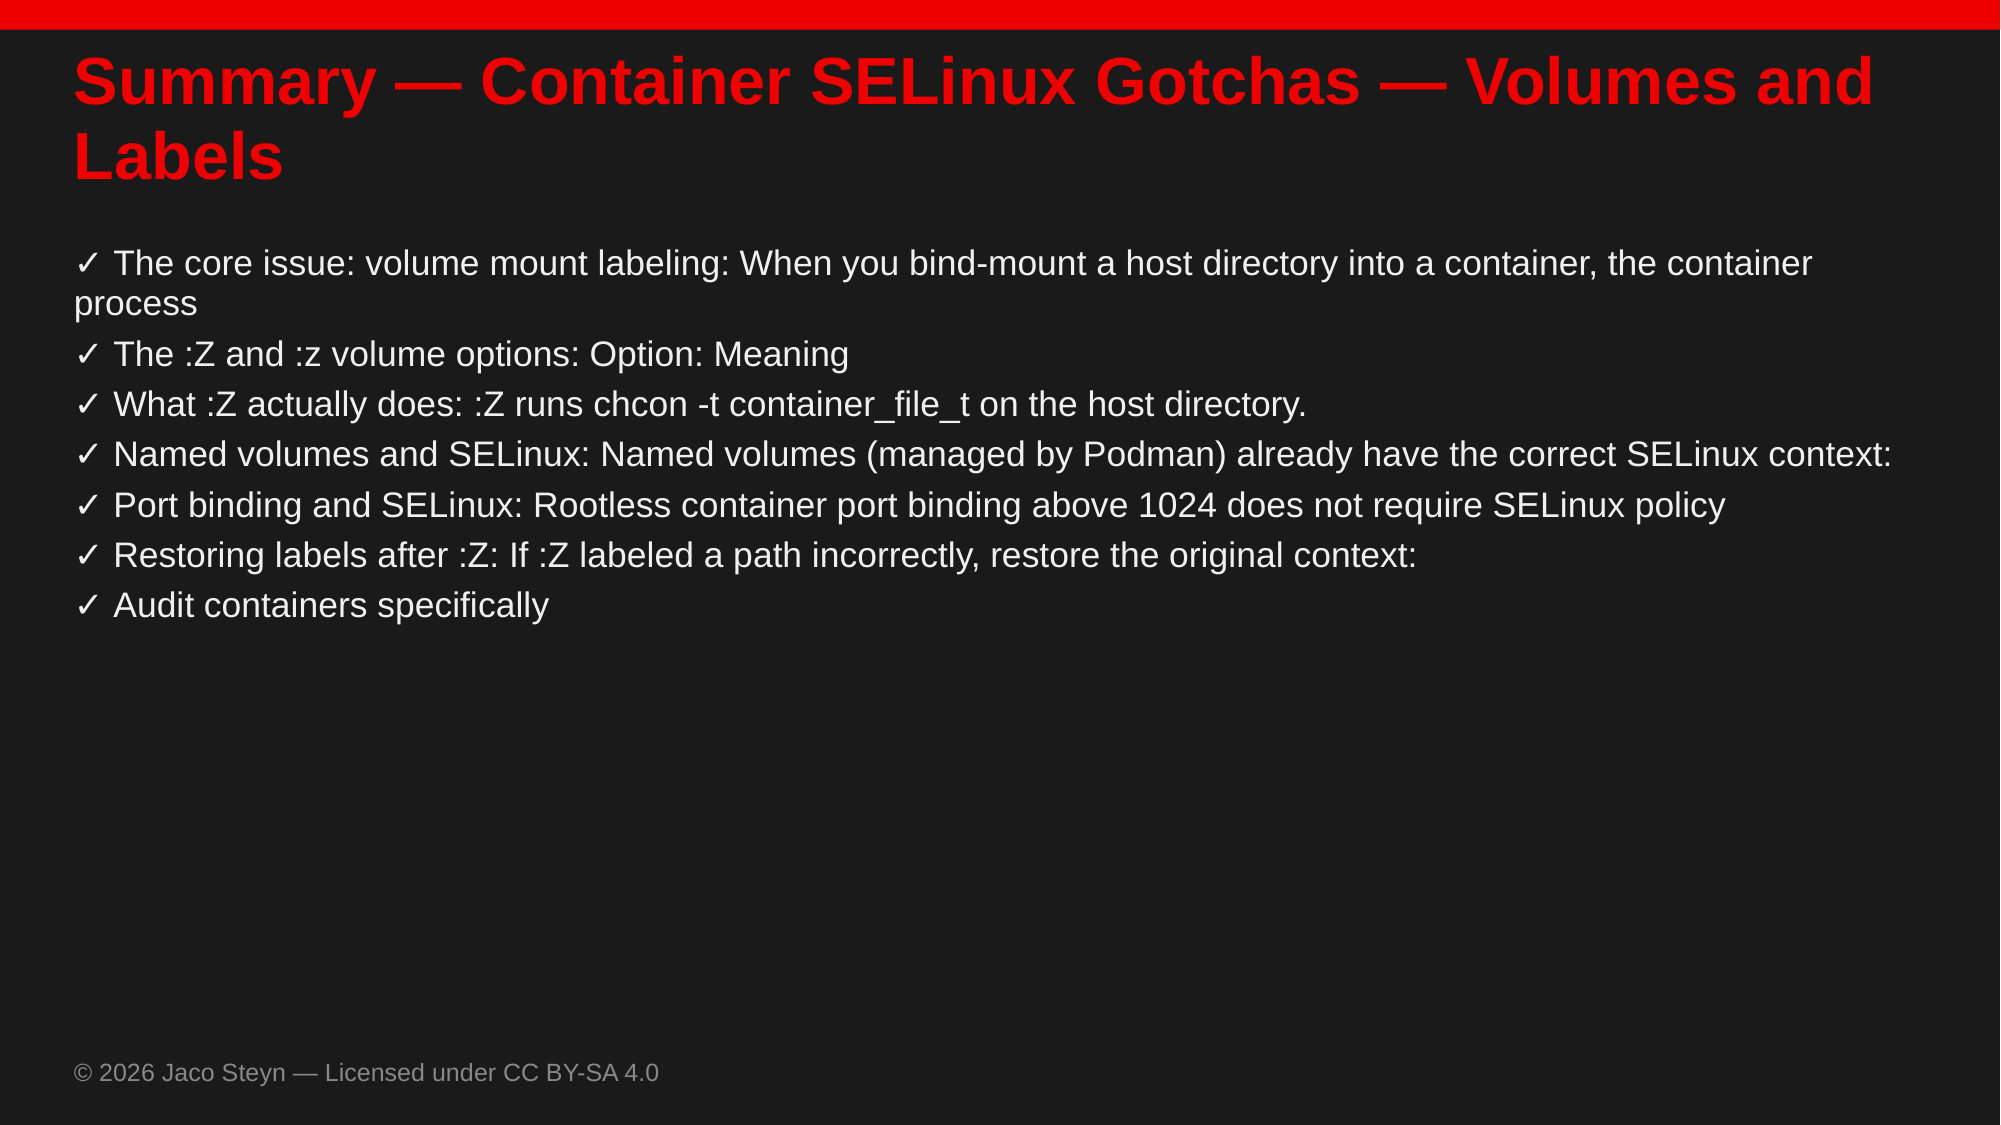

Summary — Container SELinux Gotchas — Volumes and Labels
✓ The core issue: volume mount labeling: When you bind-mount a host directory into a container, the container process
✓ The :Z and :z volume options: Option: Meaning
✓ What :Z actually does: :Z runs chcon -t container_file_t on the host directory.
✓ Named volumes and SELinux: Named volumes (managed by Podman) already have the correct SELinux context:
✓ Port binding and SELinux: Rootless container port binding above 1024 does not require SELinux policy
✓ Restoring labels after :Z: If :Z labeled a path incorrectly, restore the original context:
✓ Audit containers specifically
© 2026 Jaco Steyn — Licensed under CC BY-SA 4.0